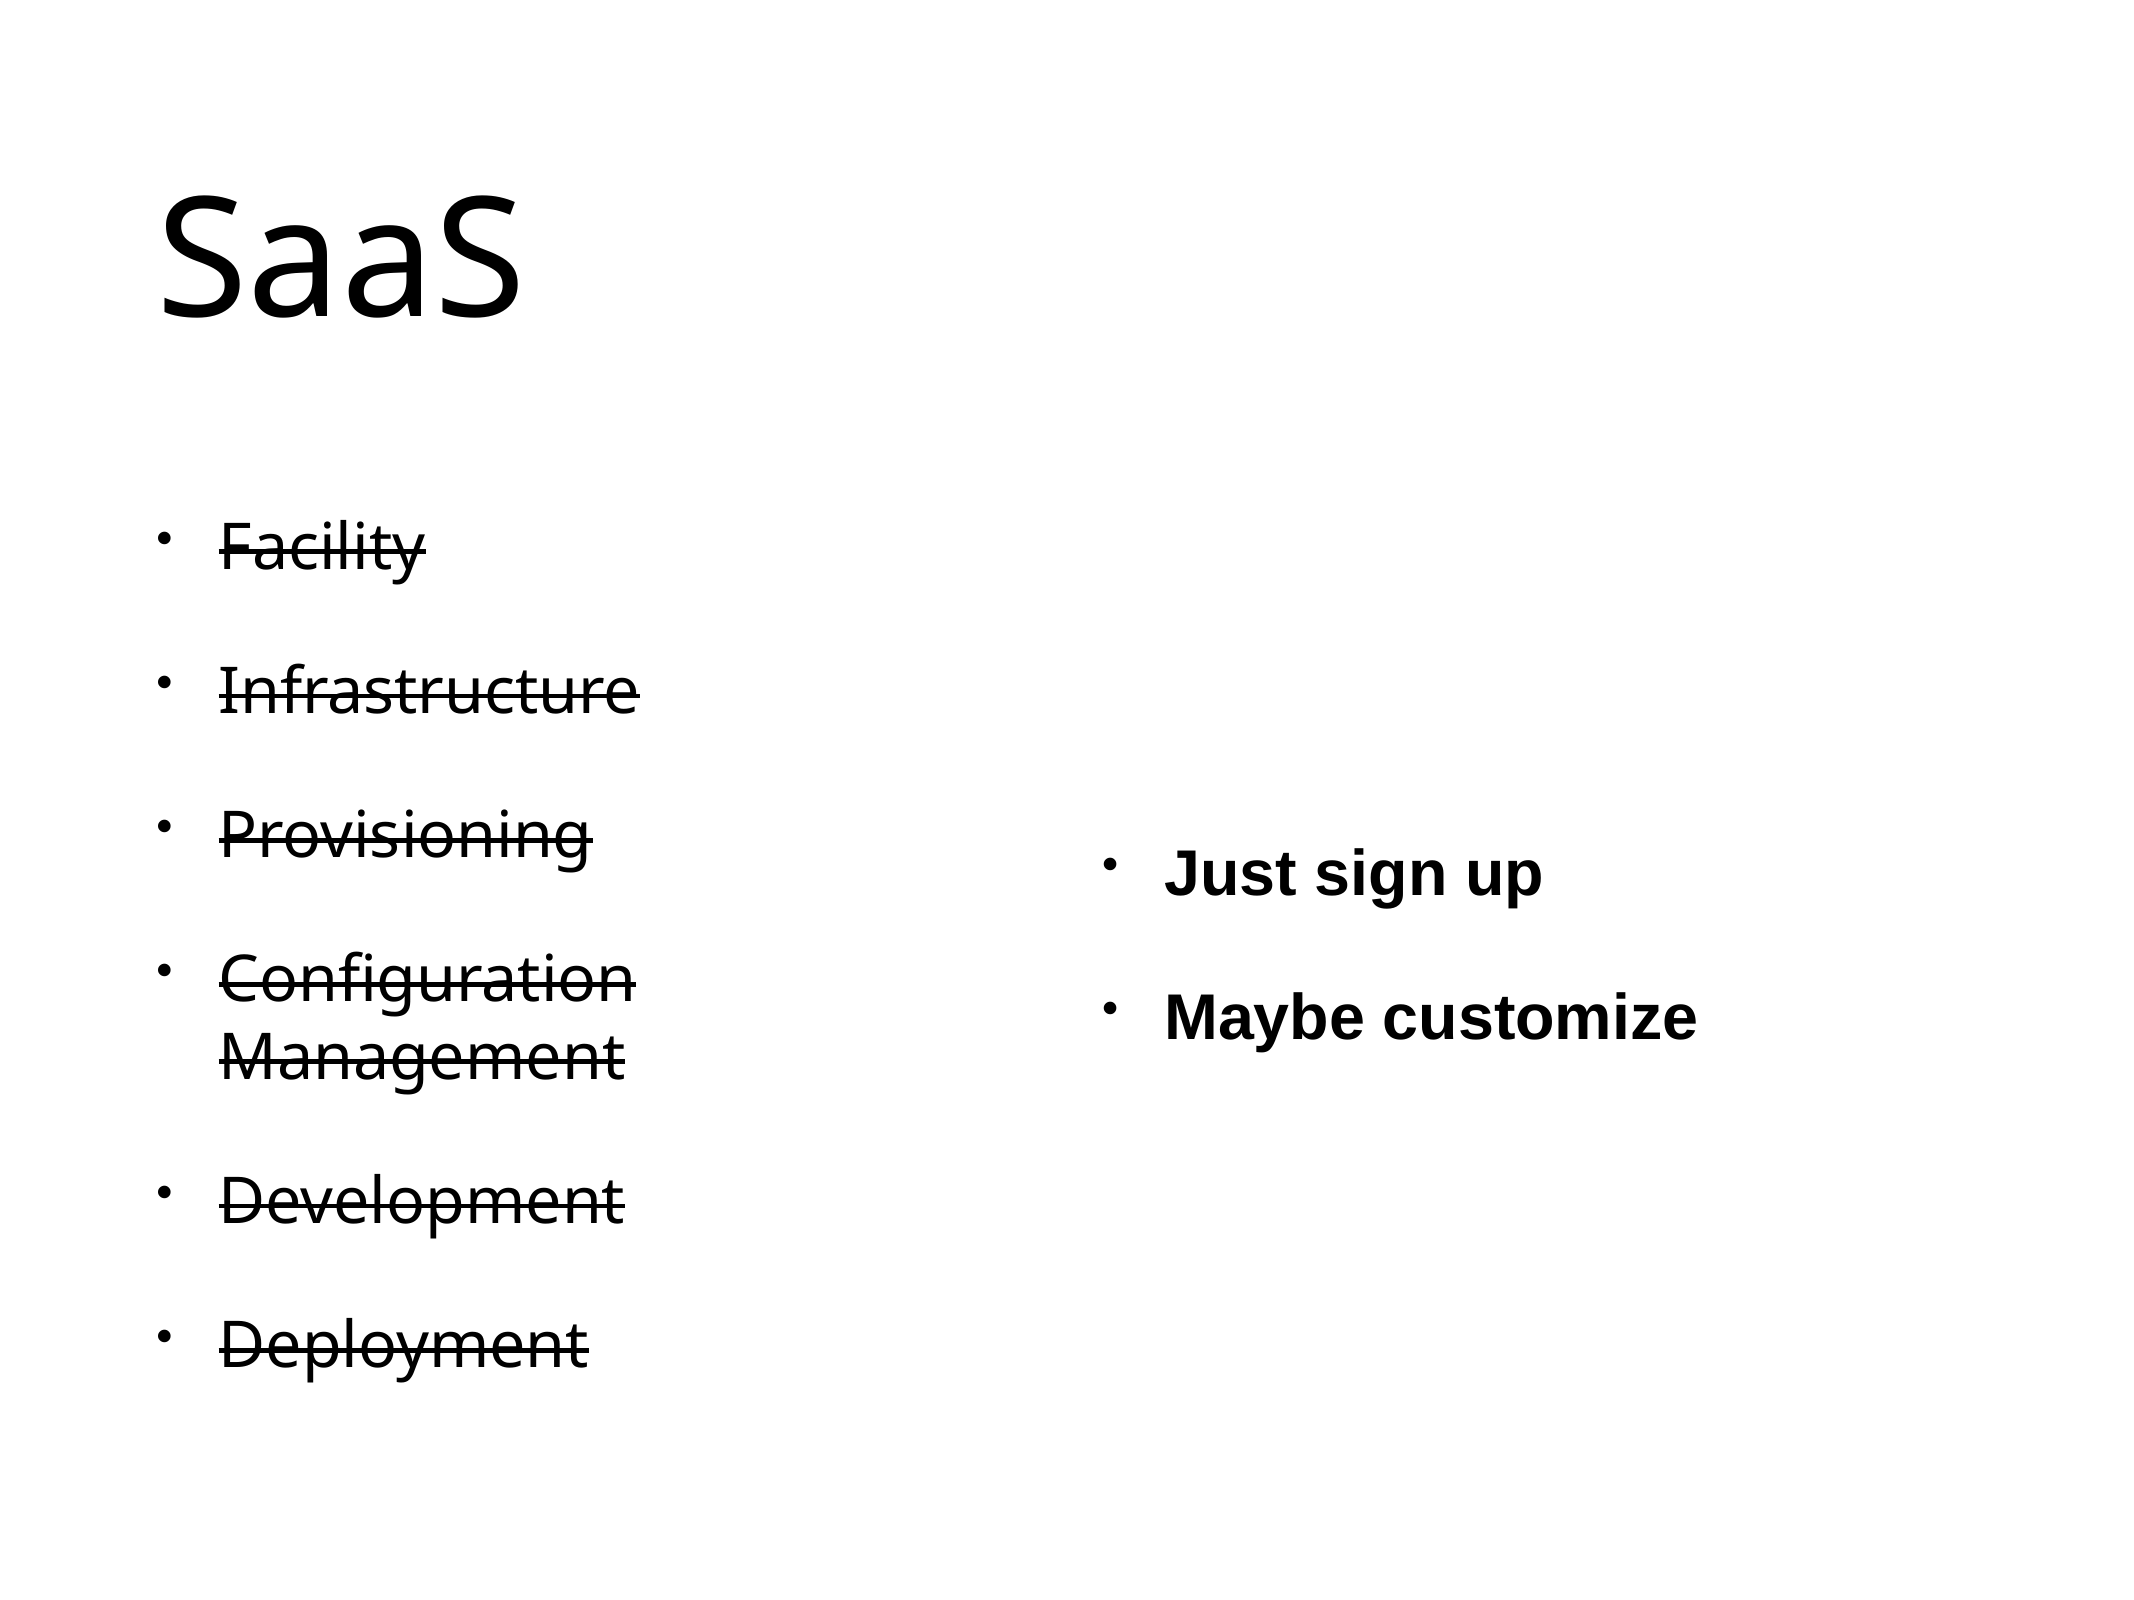

# SaaS
Just sign up
Maybe customize
Facility
Infrastructure
Provisioning
Configuration Management
Development
Deployment